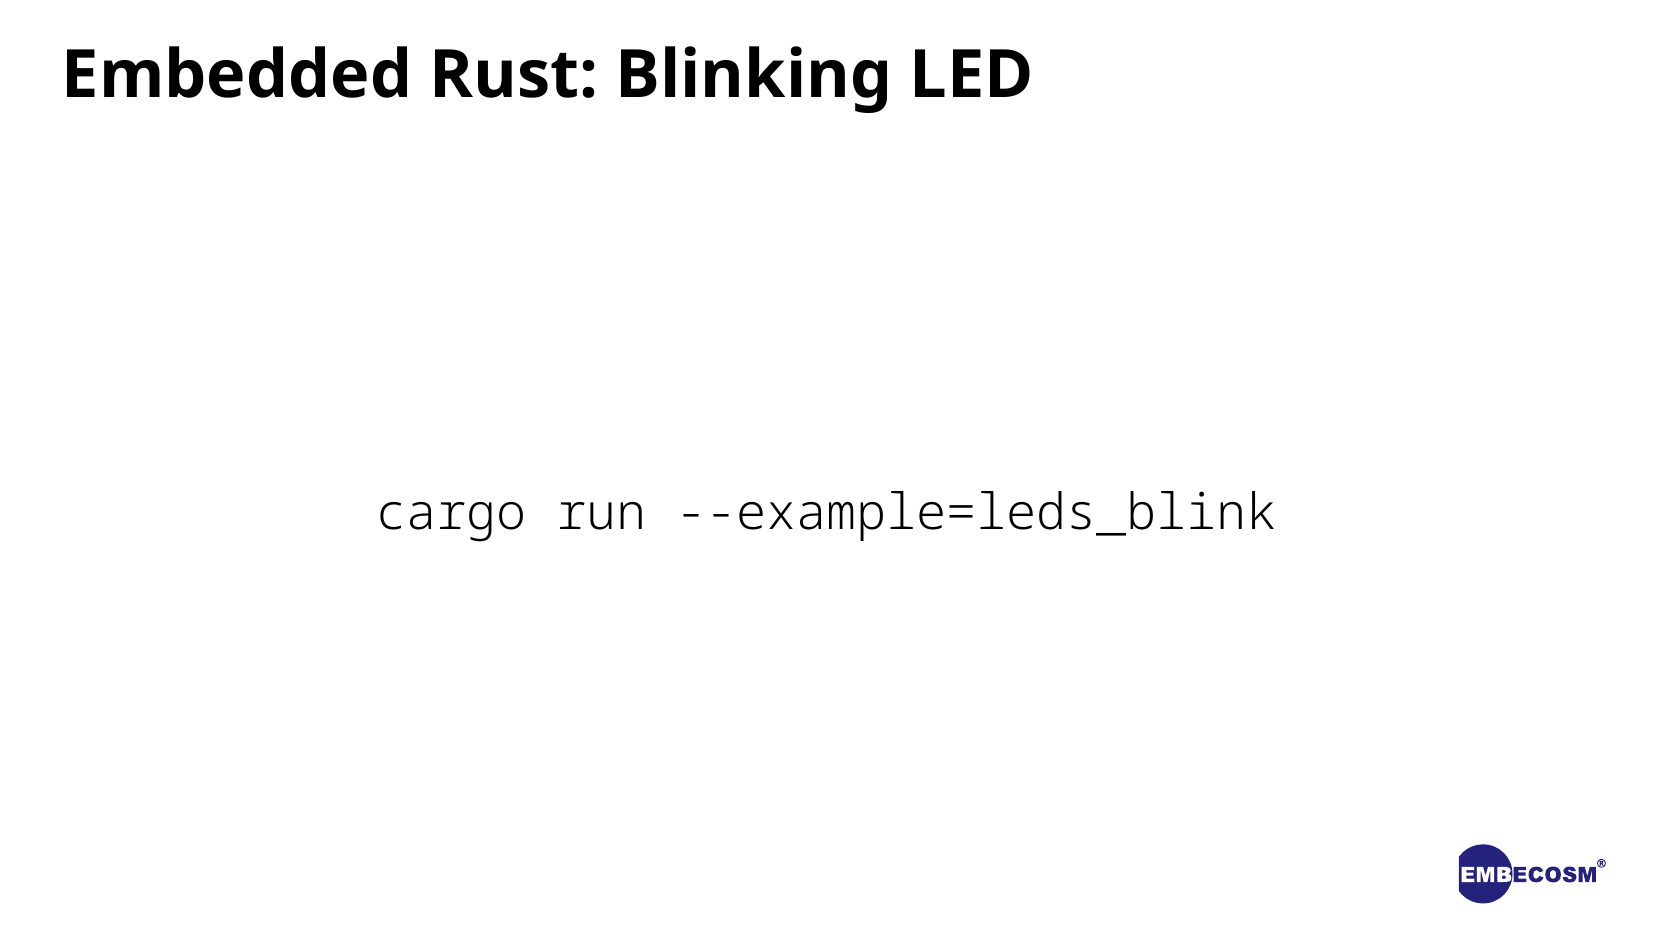

# Embedded Rust: Blinking LED
cargo run --example=leds_blink